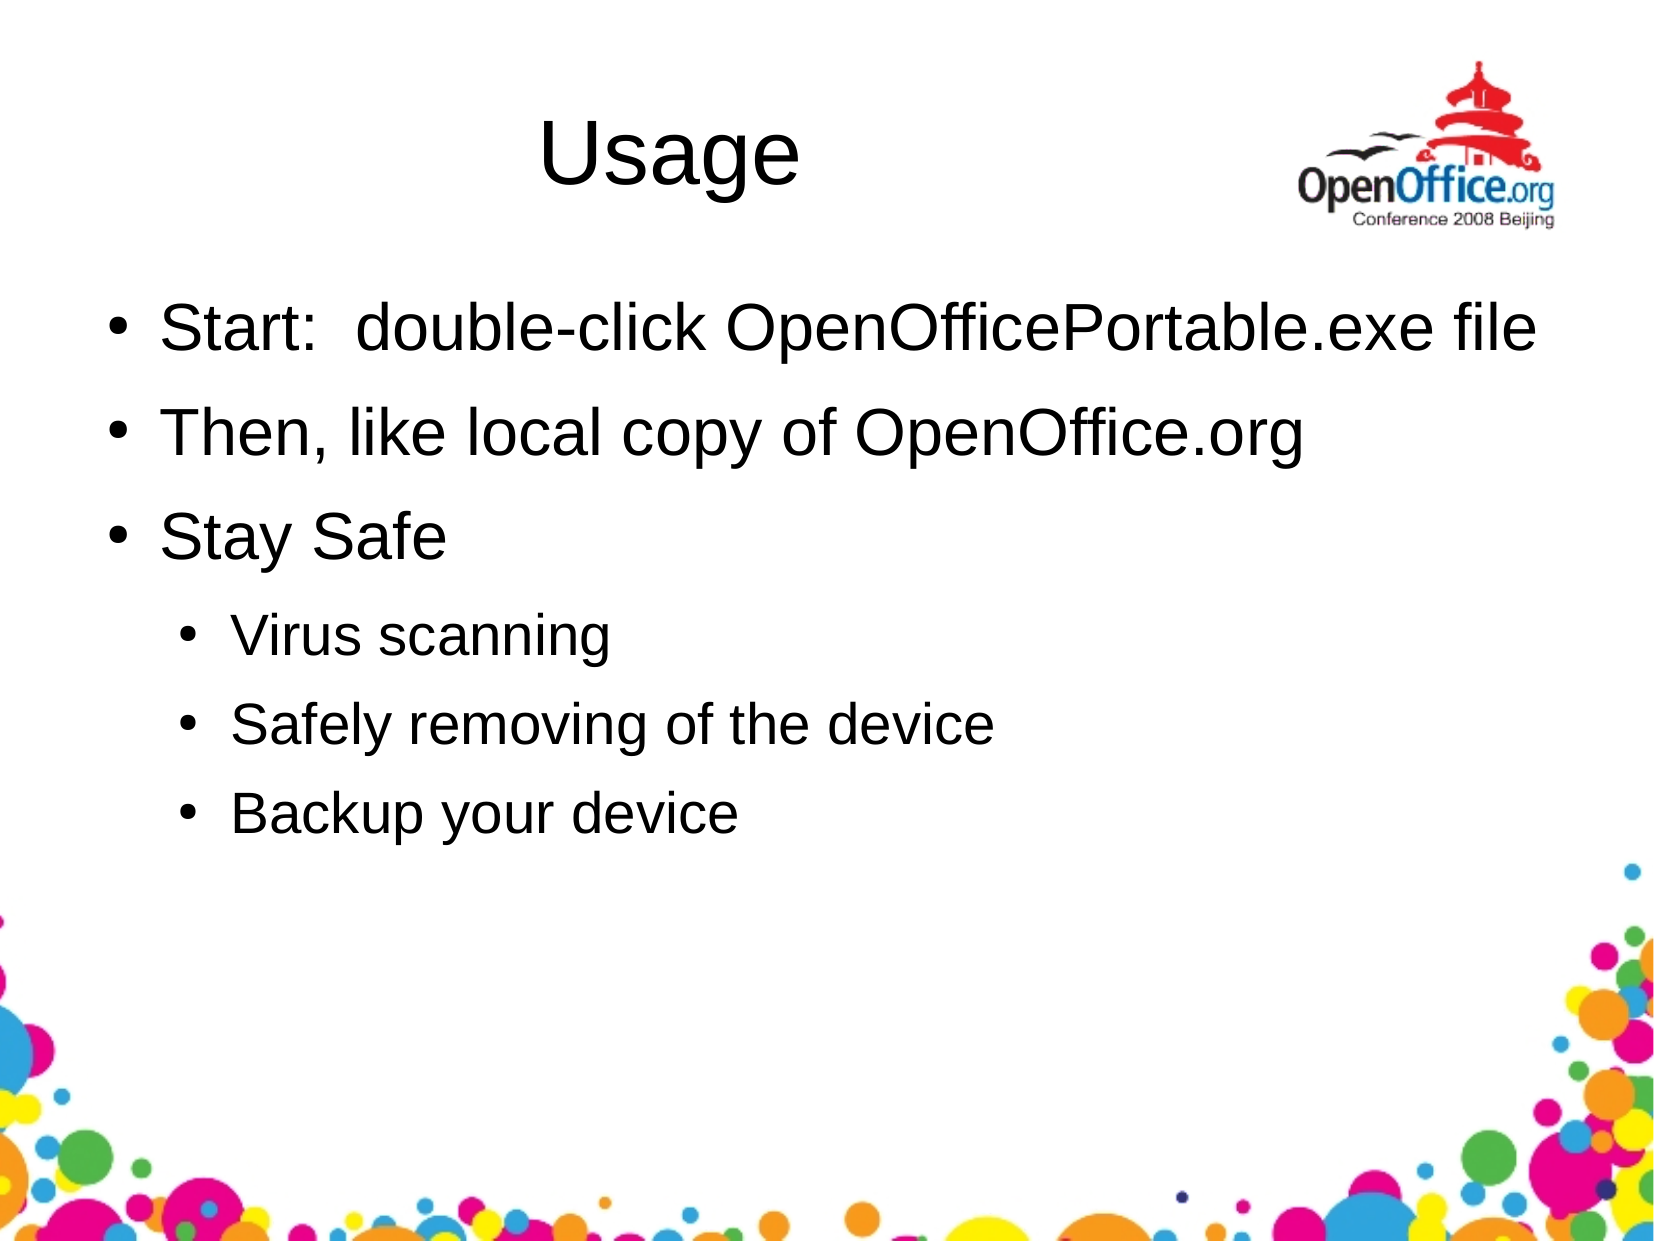

# Usage
Start: double-click OpenOfficePortable.exe file
Then, like local copy of OpenOffice.org
Stay Safe
Virus scanning
Safely removing of the device
Backup your device